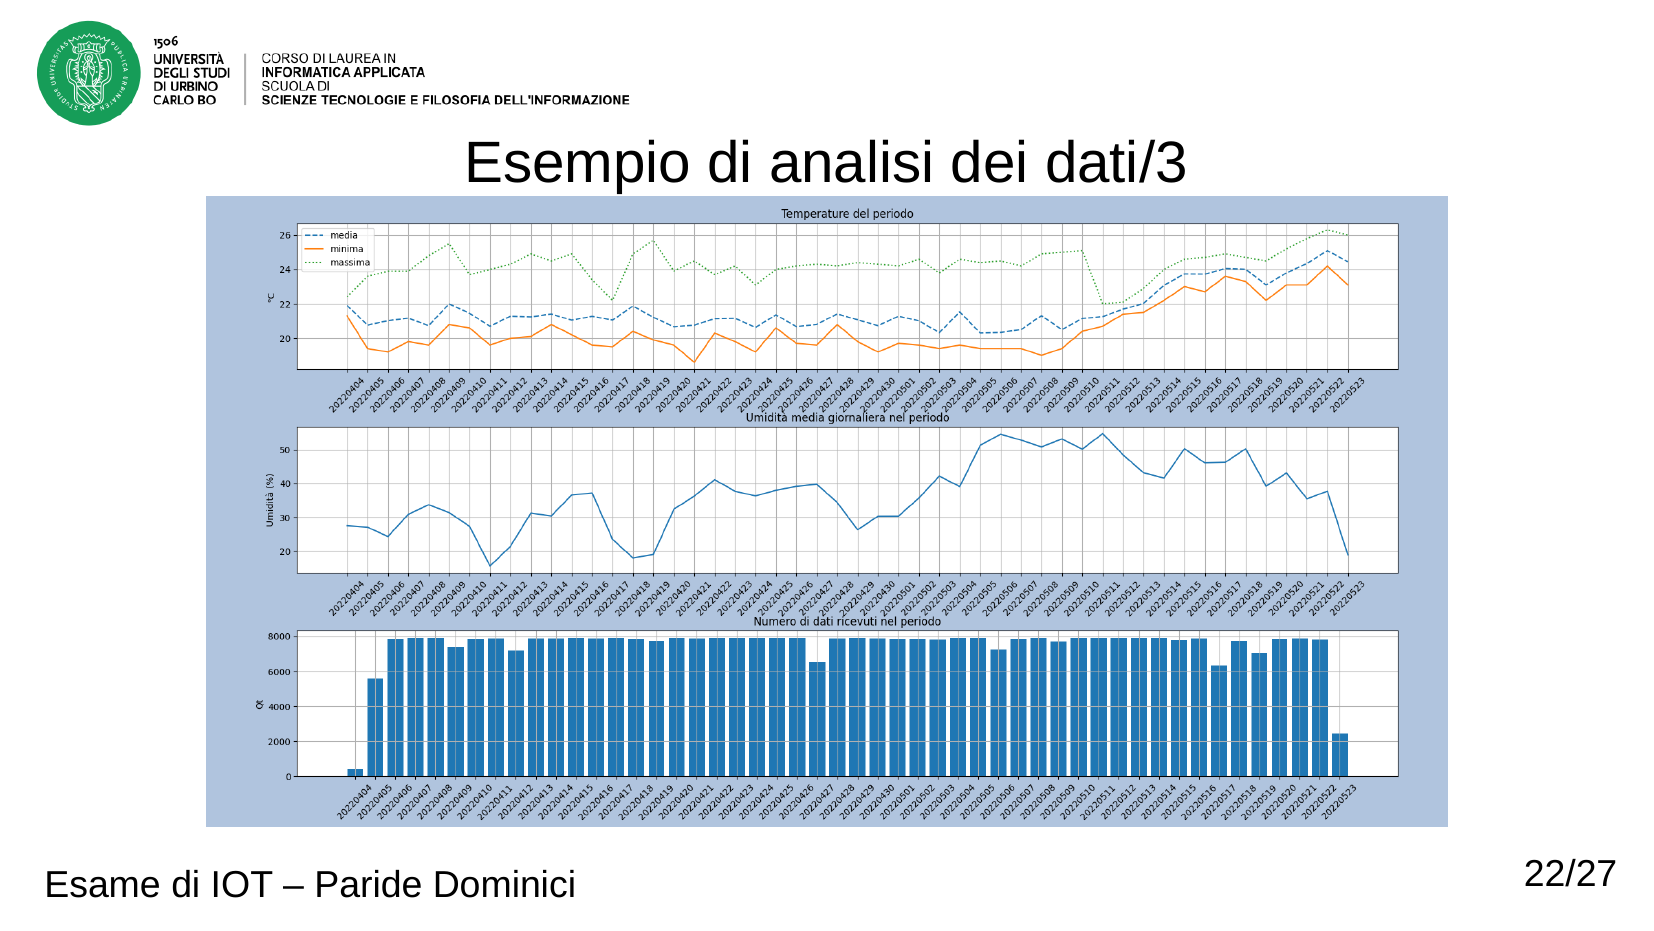

# Esempio di analisi dei dati/3
Esame di IOT – Paride Dominici